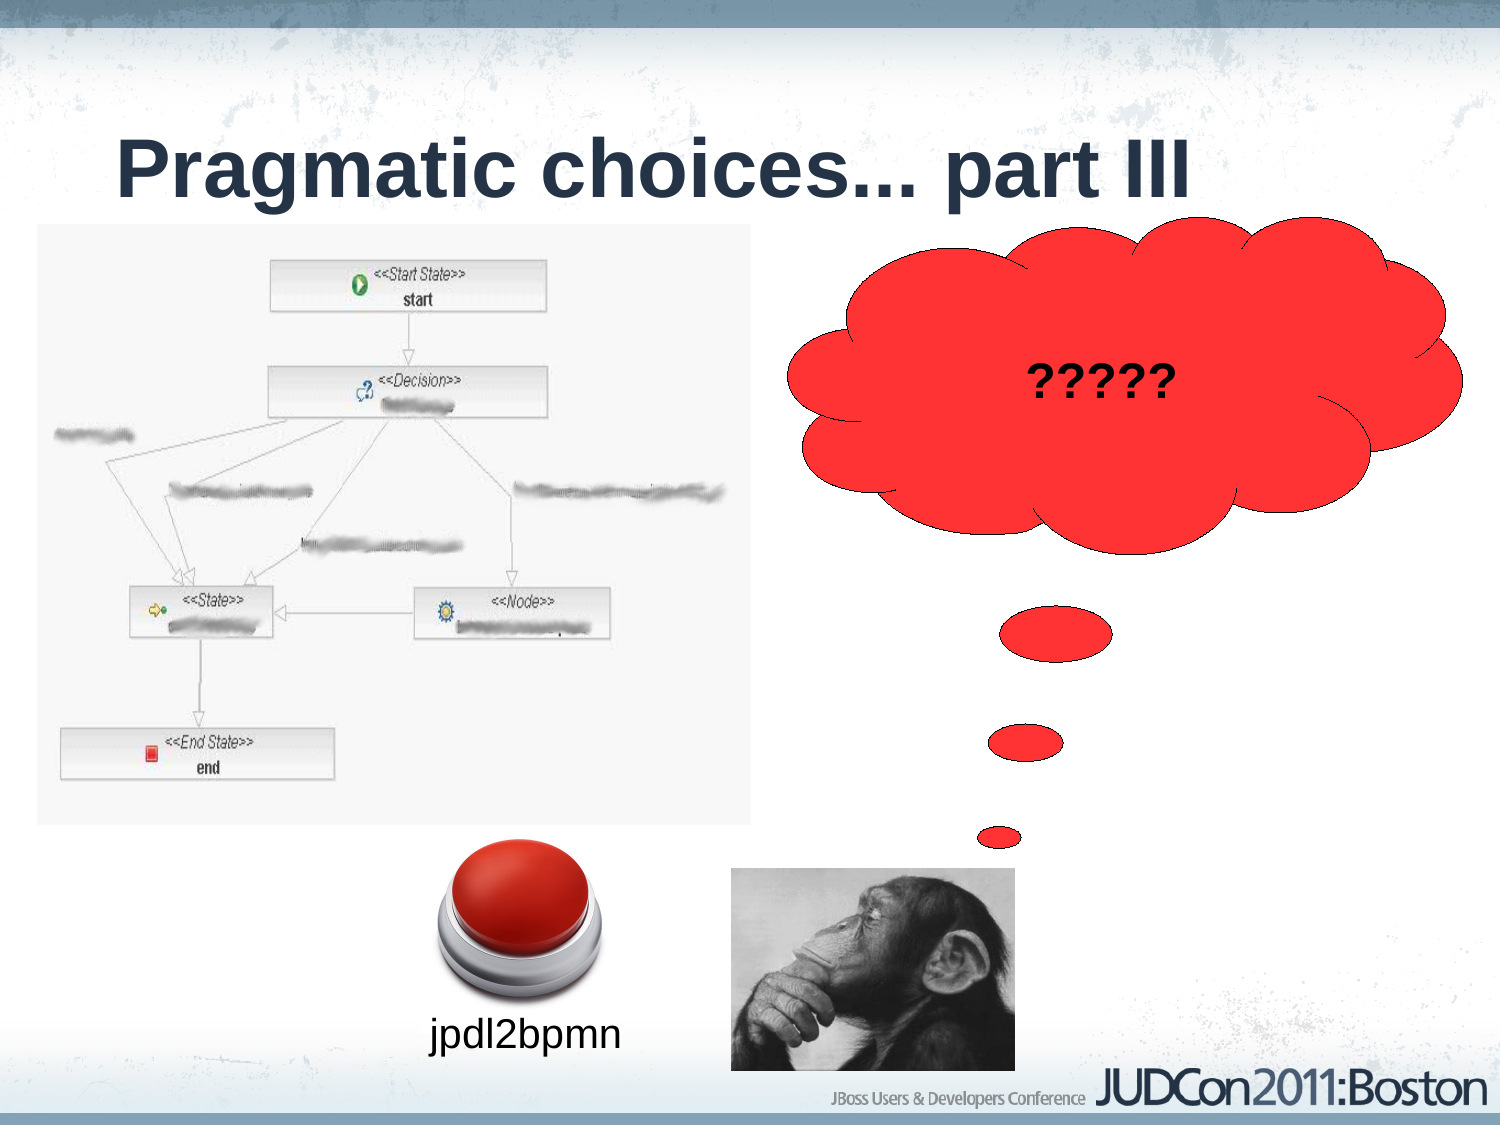

# Pragmatic choices... part III
?????
jpdl2bpmn